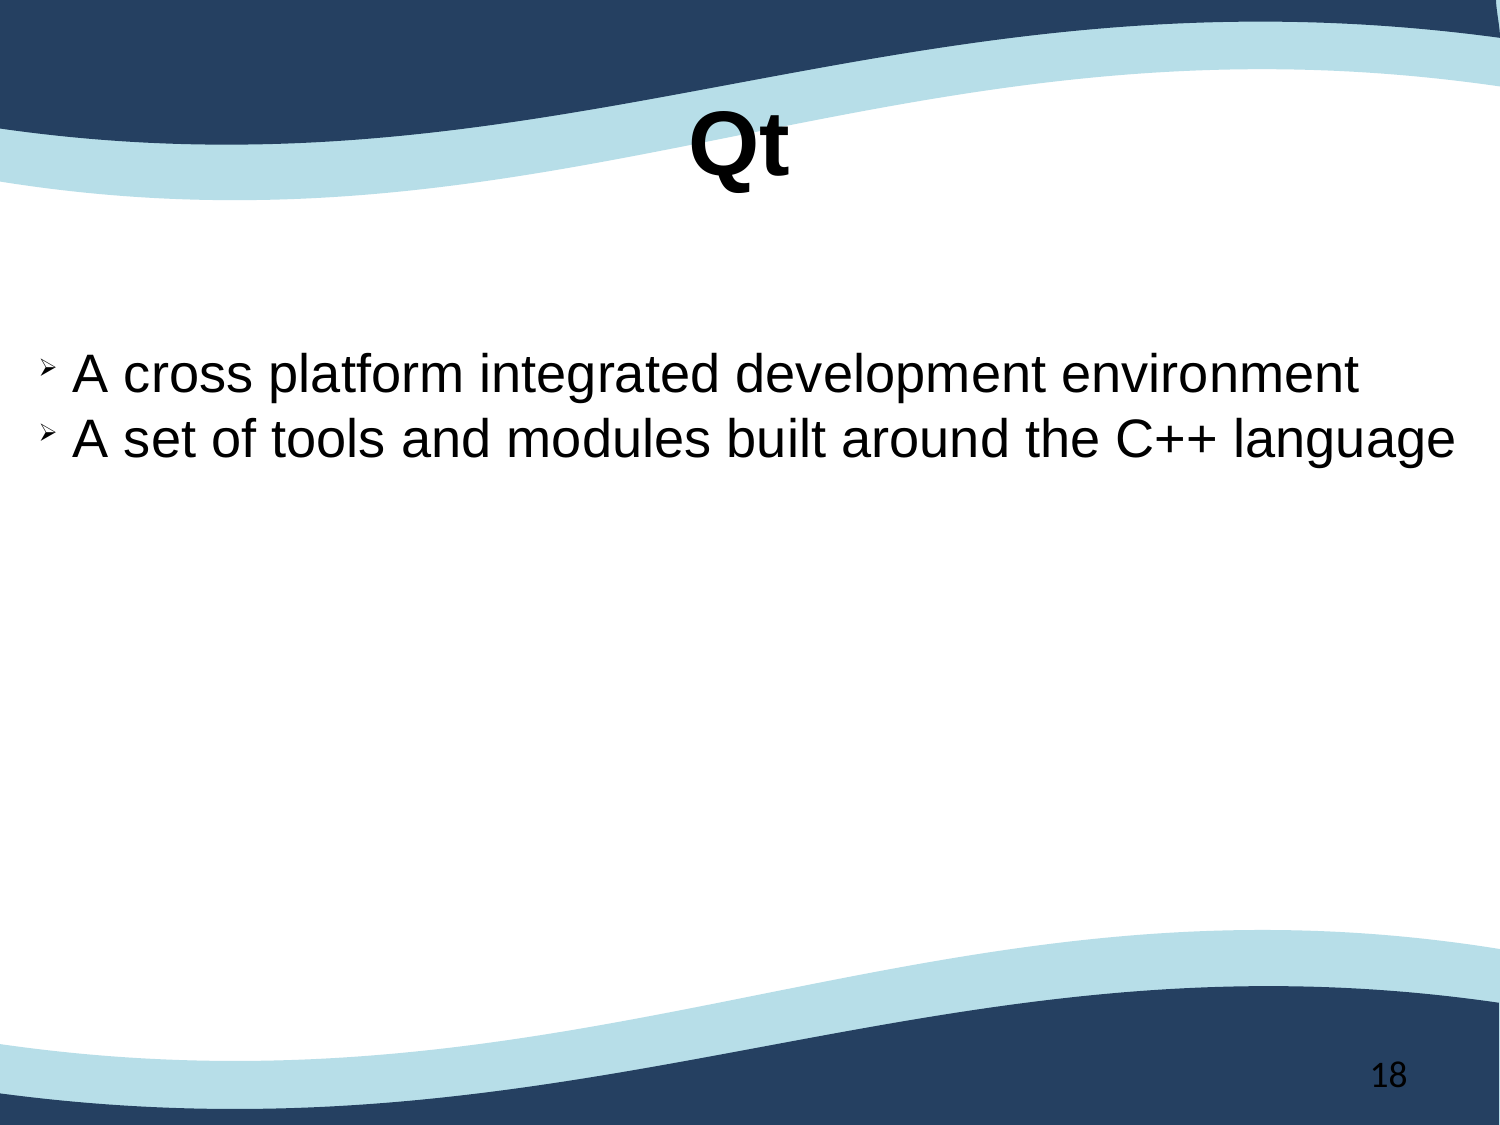

# Qt
 A cross platform integrated development environment
 A set of tools and modules built around the C++ language
18